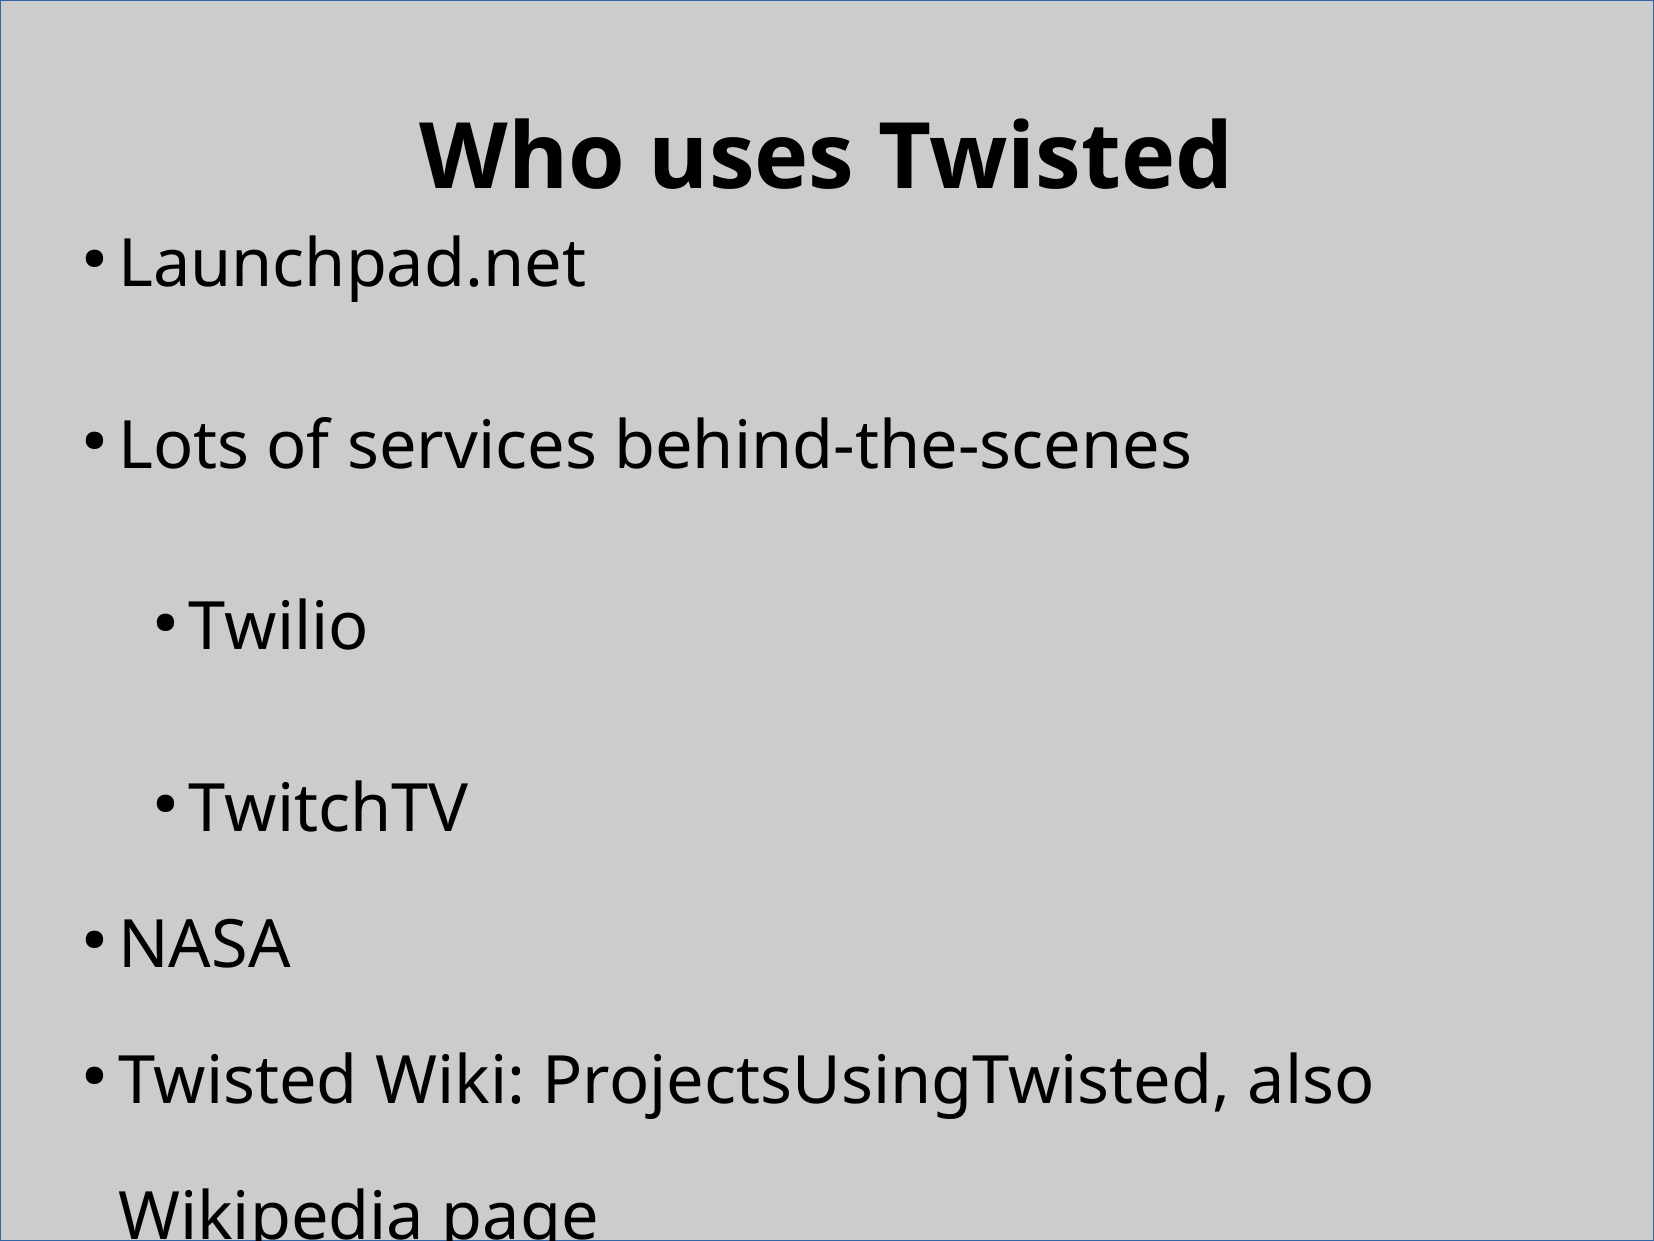

# Who uses Twisted
Launchpad.net
Lots of services behind-the-scenes
Twilio
TwitchTV
NASA
Twisted Wiki: ProjectsUsingTwisted, also Wikipedia page